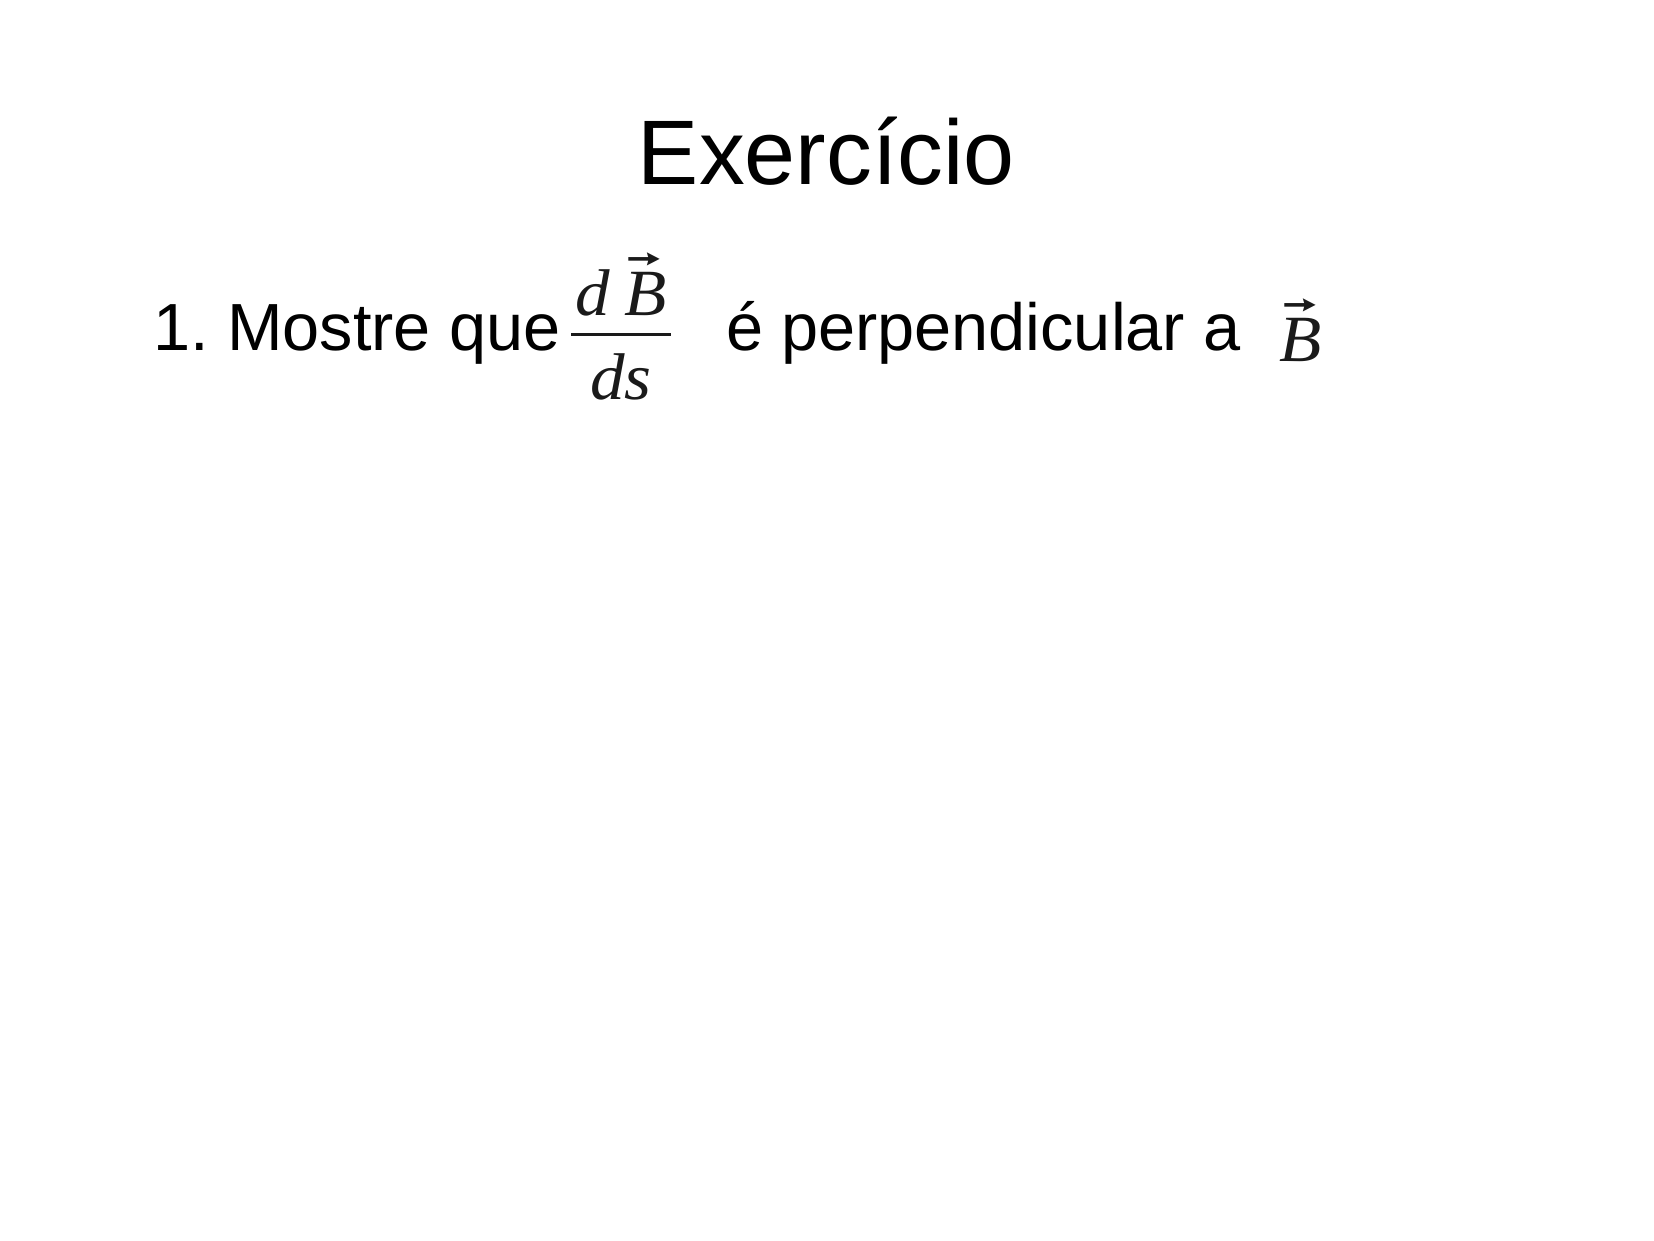

# Exercício
1. Mostre que é perpendicular a